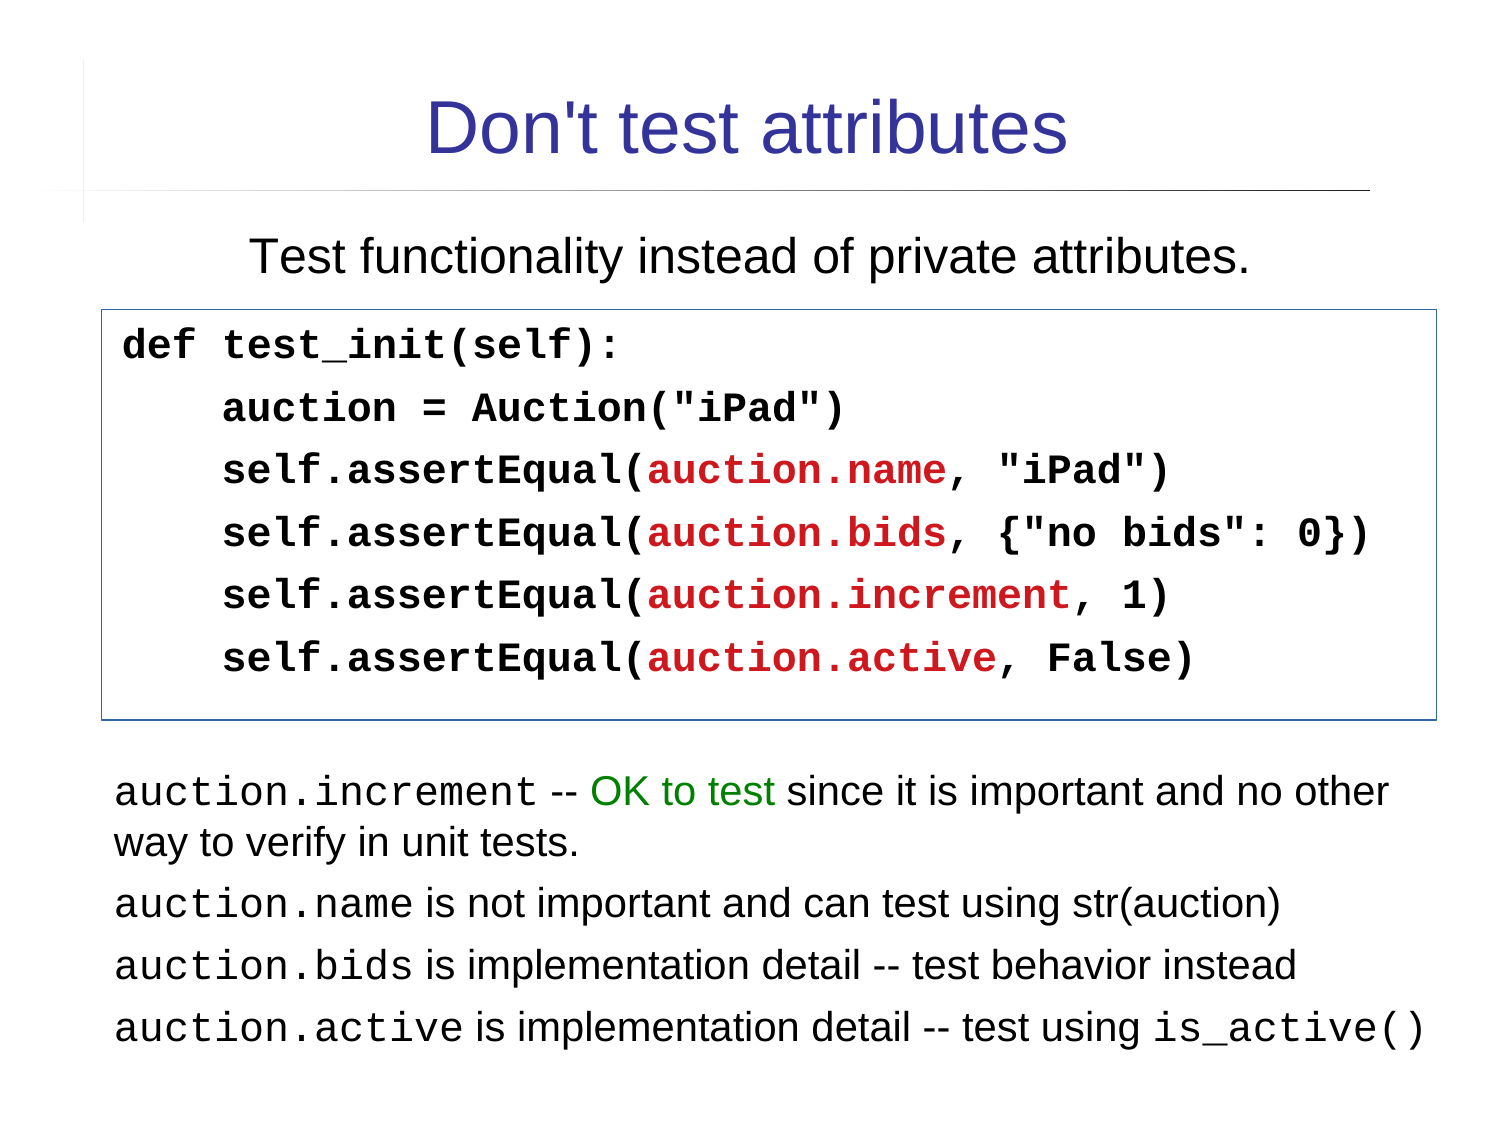

# Don't test attributes
Test functionality instead of private attributes.
def test_init(self):
 auction = Auction("iPad")
 self.assertEqual(auction.name, "iPad")
 self.assertEqual(auction.bids, {"no bids": 0})
 self.assertEqual(auction.increment, 1)
 self.assertEqual(auction.active, False)
auction.increment -- OK to test since it is important and no other way to verify in unit tests.
auction.name is not important and can test using str(auction)
auction.bids is implementation detail -- test behavior instead
auction.active is implementation detail -- test using is_active()